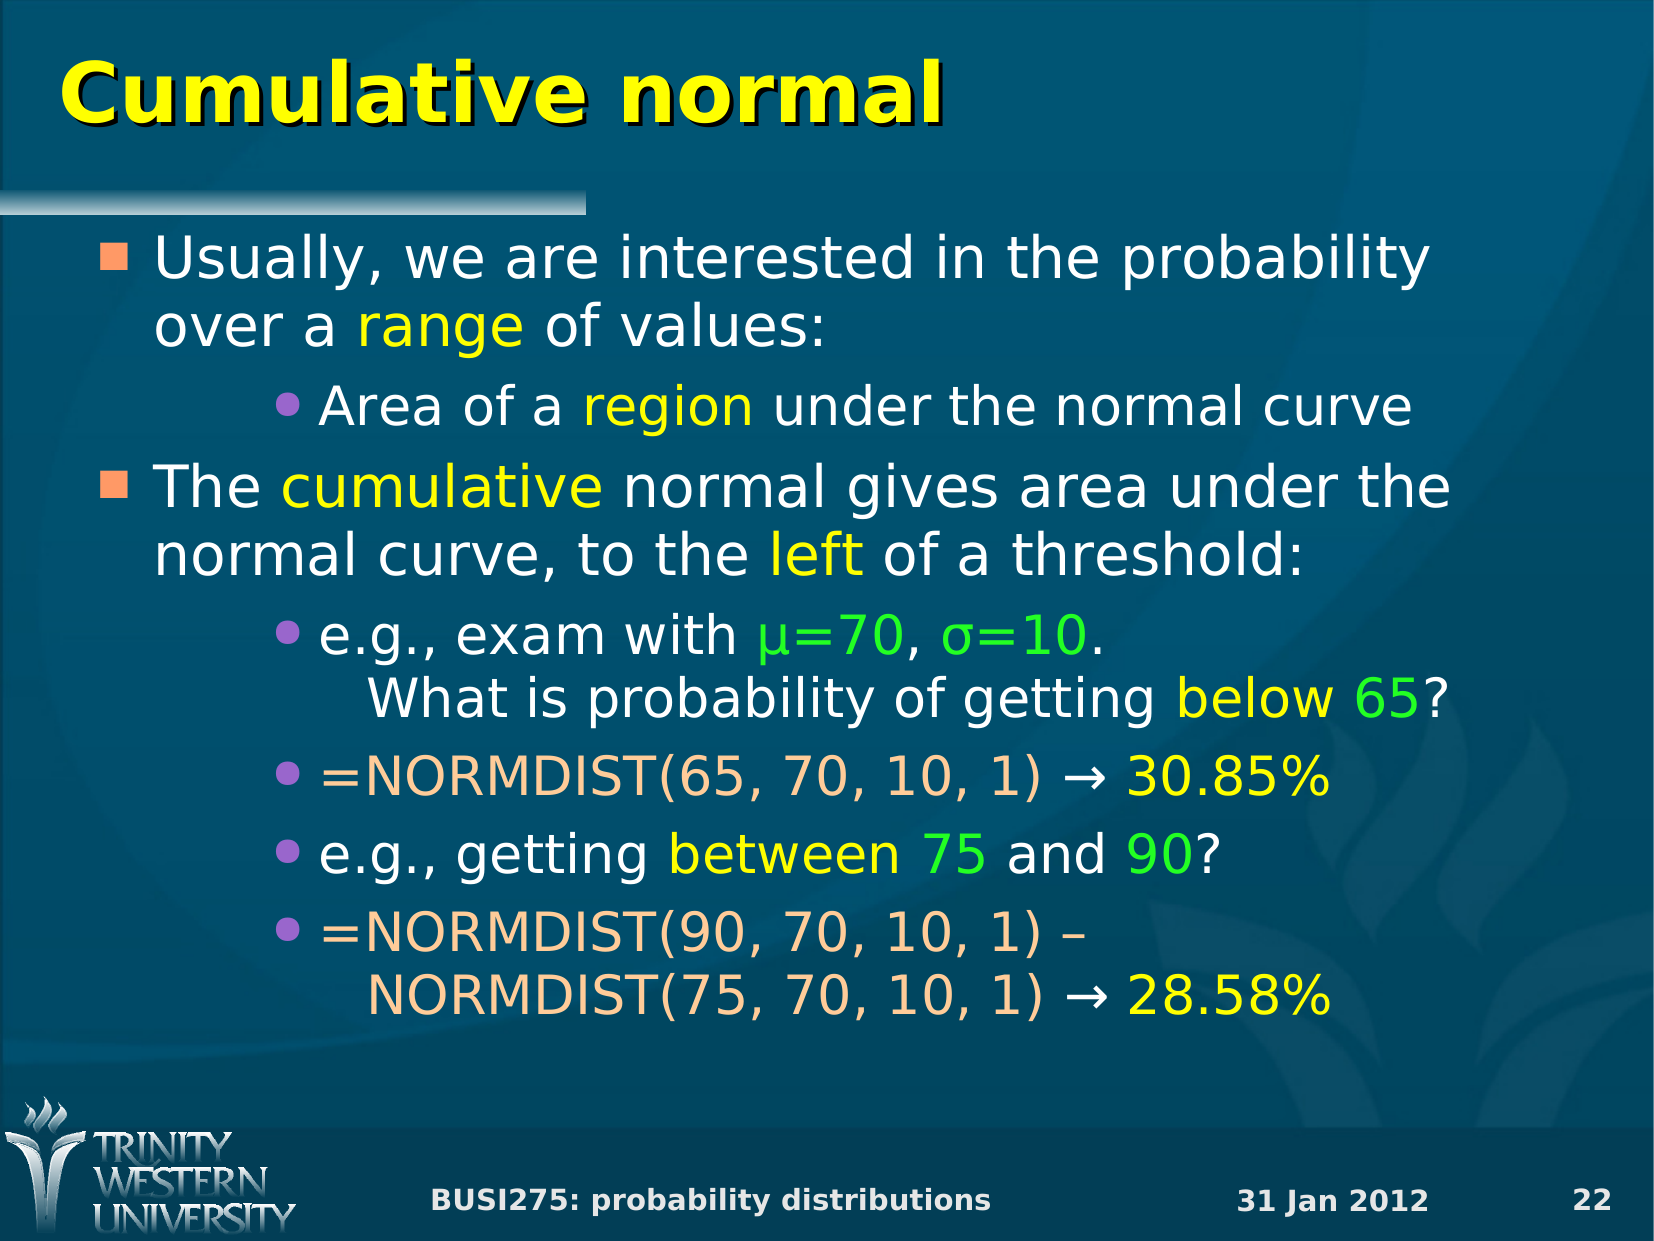

# Cumulative normal
Usually, we are interested in the probability over a range of values:
Area of a region under the normal curve
The cumulative normal gives area under the normal curve, to the left of a threshold:
e.g., exam with μ=70, σ=10.
What is probability of getting below 65?
=NORMDIST(65, 70, 10, 1) → 30.85%
e.g., getting between 75 and 90?
=NORMDIST(90, 70, 10, 1) –
NORMDIST(75, 70, 10, 1) → 28.58%
BUSI275: probability distributions
31 Jan 2012
22